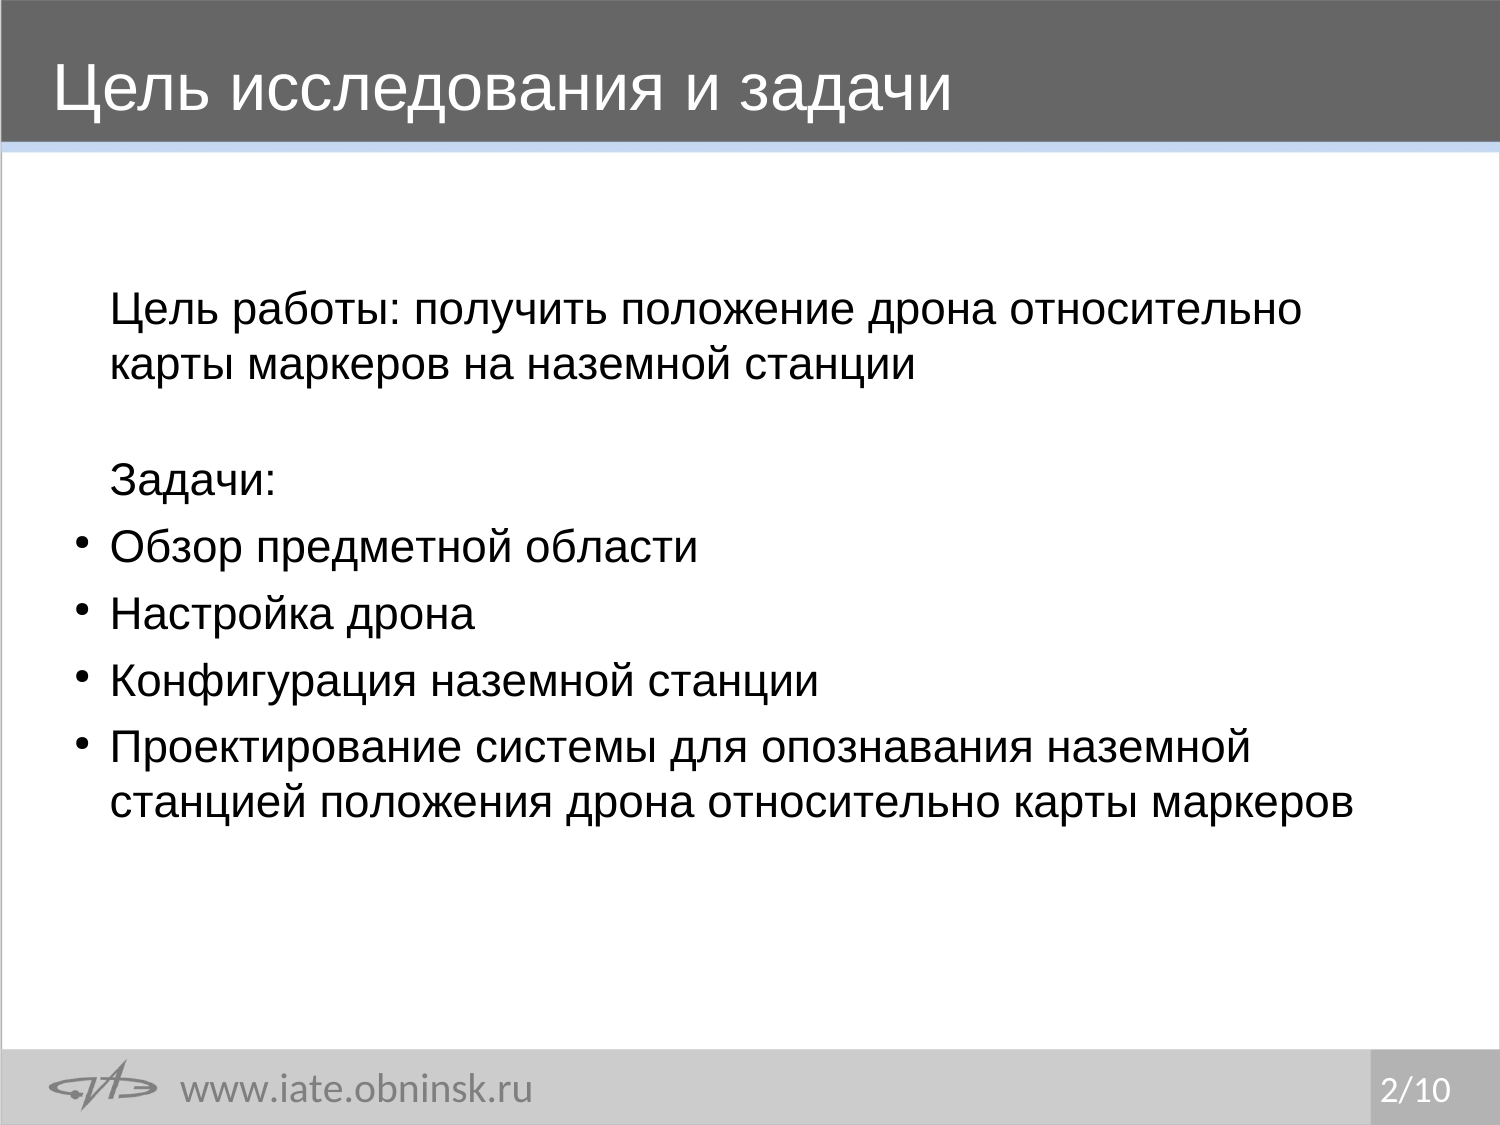

# Цель исследования и задачи
Цель работы: получить положение дрона относительно карты маркеров на наземной станции
Задачи:
Обзор предметной области
Настройка дрона
Конфигурация наземной станции
Проектирование системы для опознавания наземной станцией положения дрона относительно карты маркеров
2/10